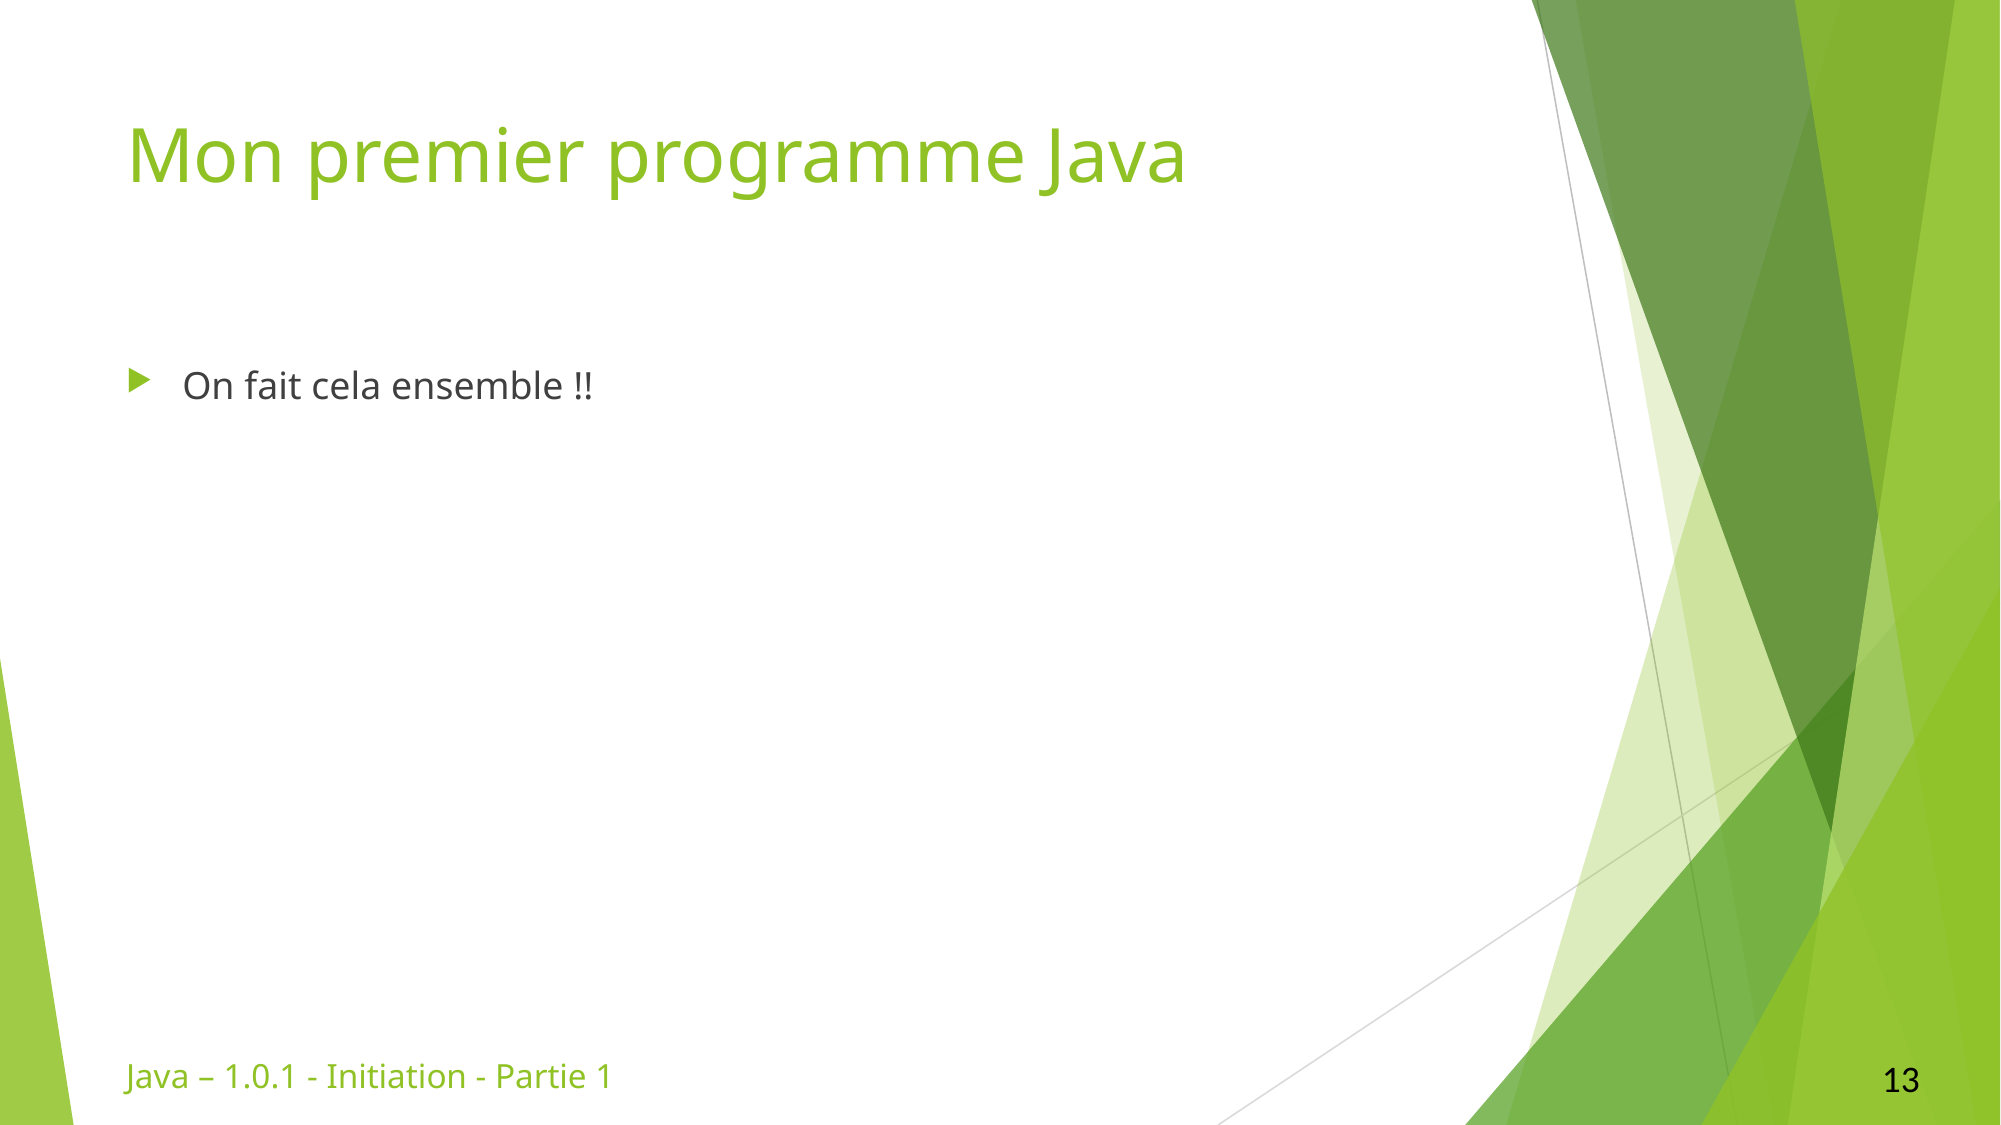

# Mon premier programme Java
On fait cela ensemble !!
Java – 1.0.1 - Initiation - Partie 1